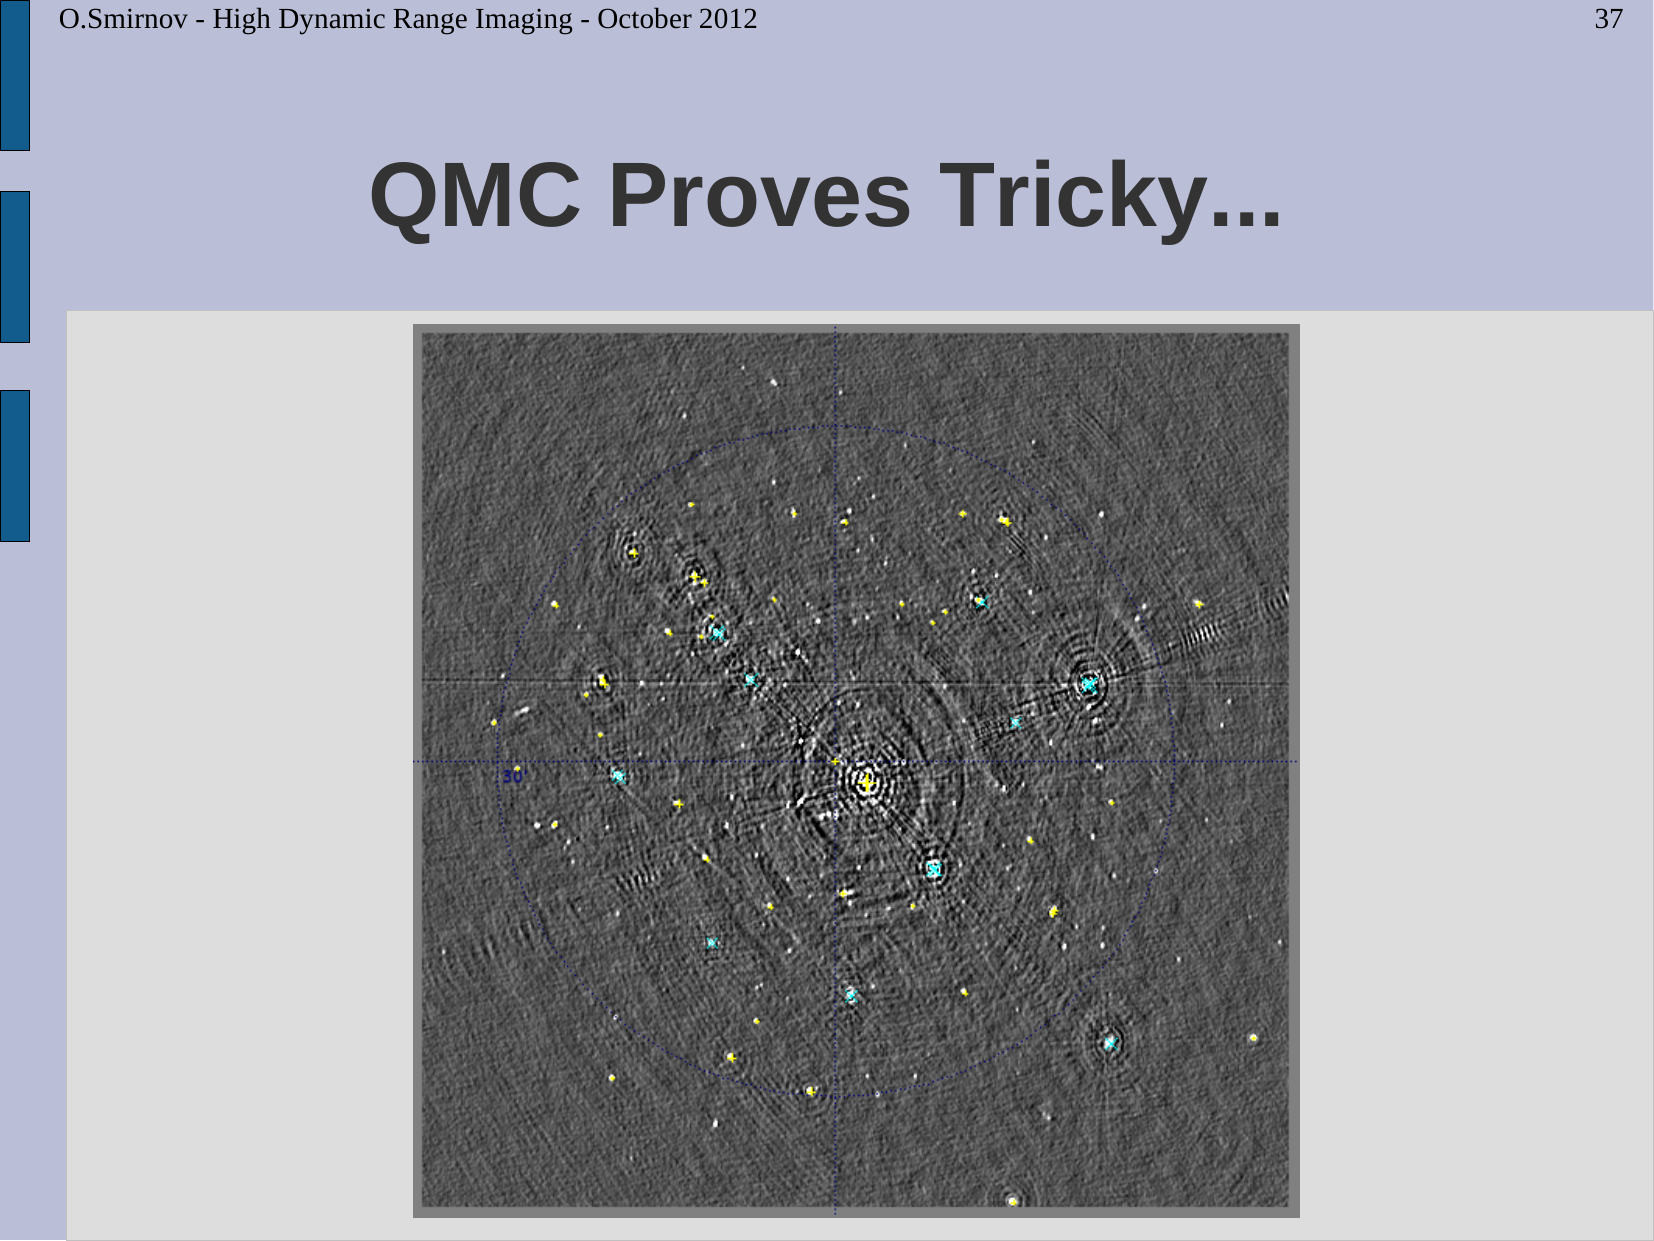

O.Smirnov - High Dynamic Range Imaging - October 2012
37
# QMC Proves Tricky...